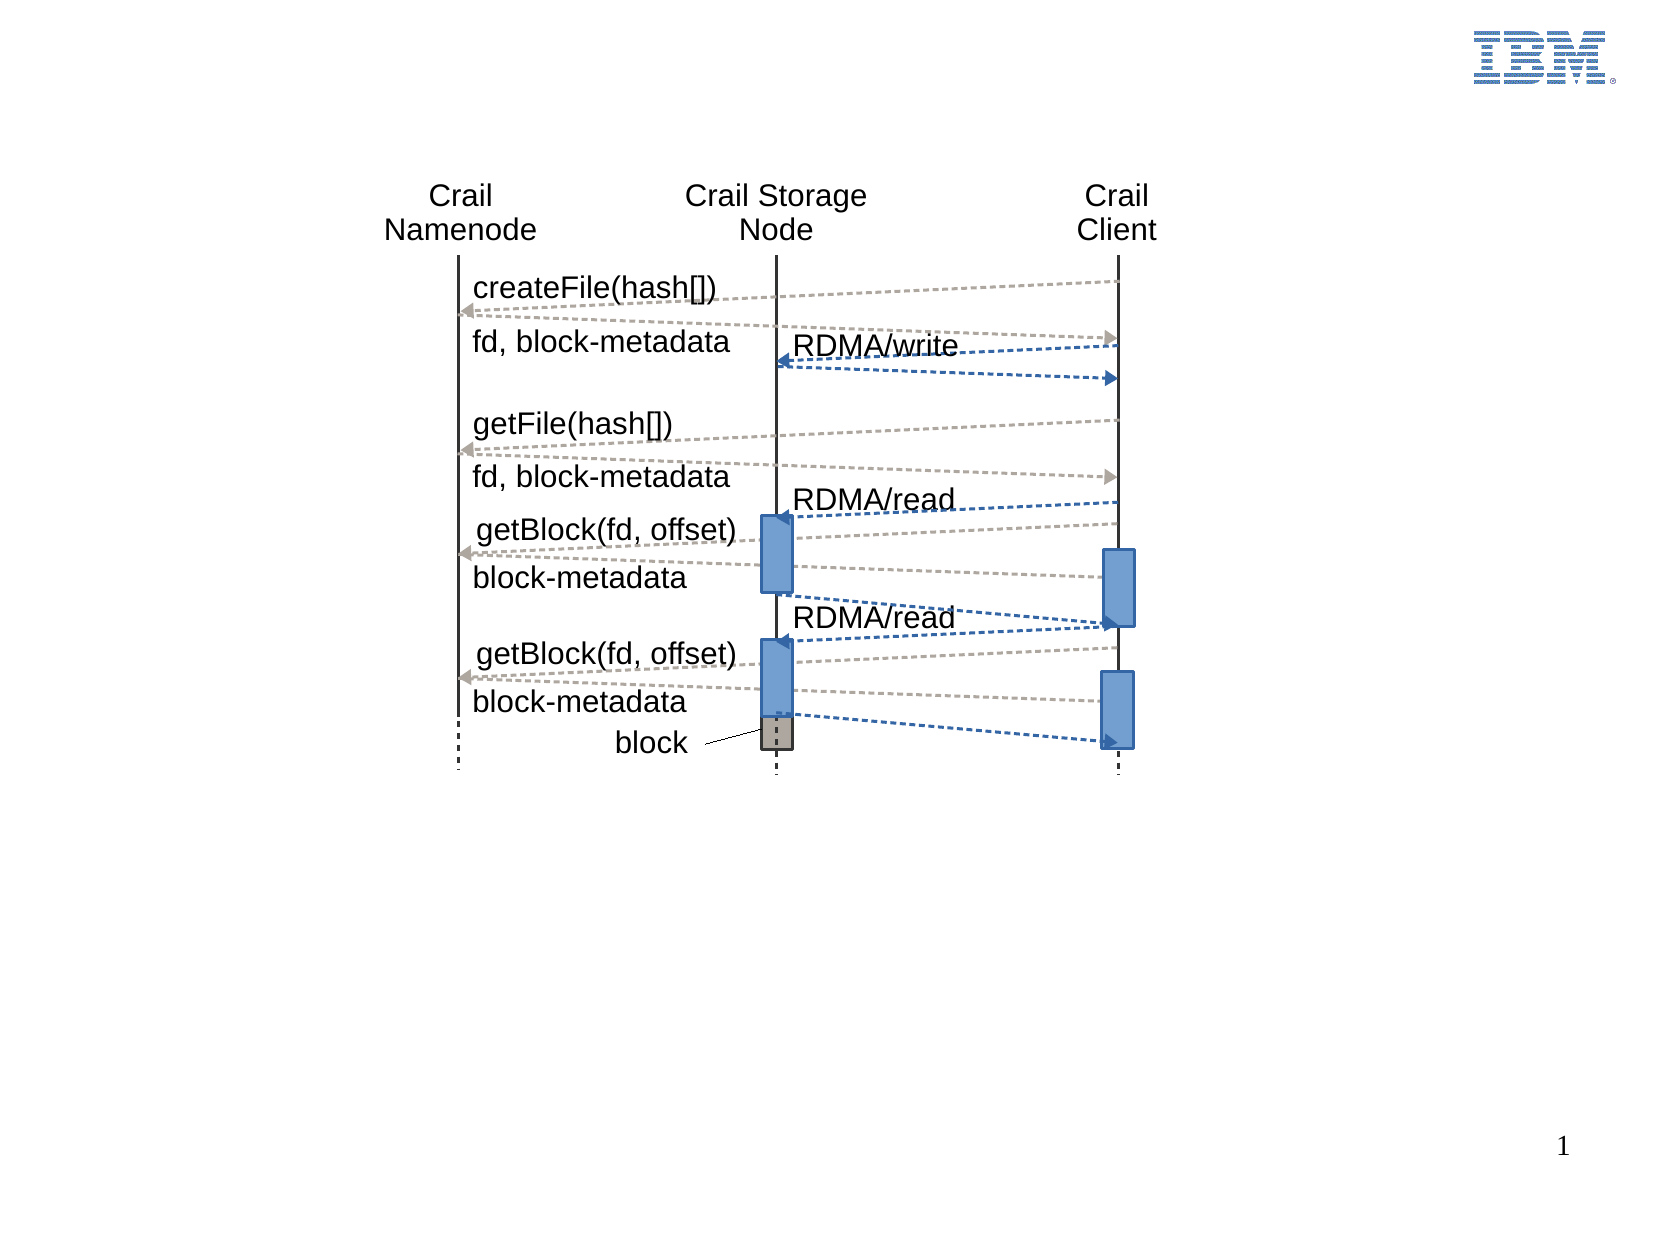

Crail Namenode
Crail Storage Node
Crail Client
createFile(hash[])
fd, block-metadata
RDMA/write
getFile(hash[])
fd, block-metadata
RDMA/read
getBlock(fd, offset)
block-metadata
RDMA/read
getBlock(fd, offset)
block-metadata
block
1